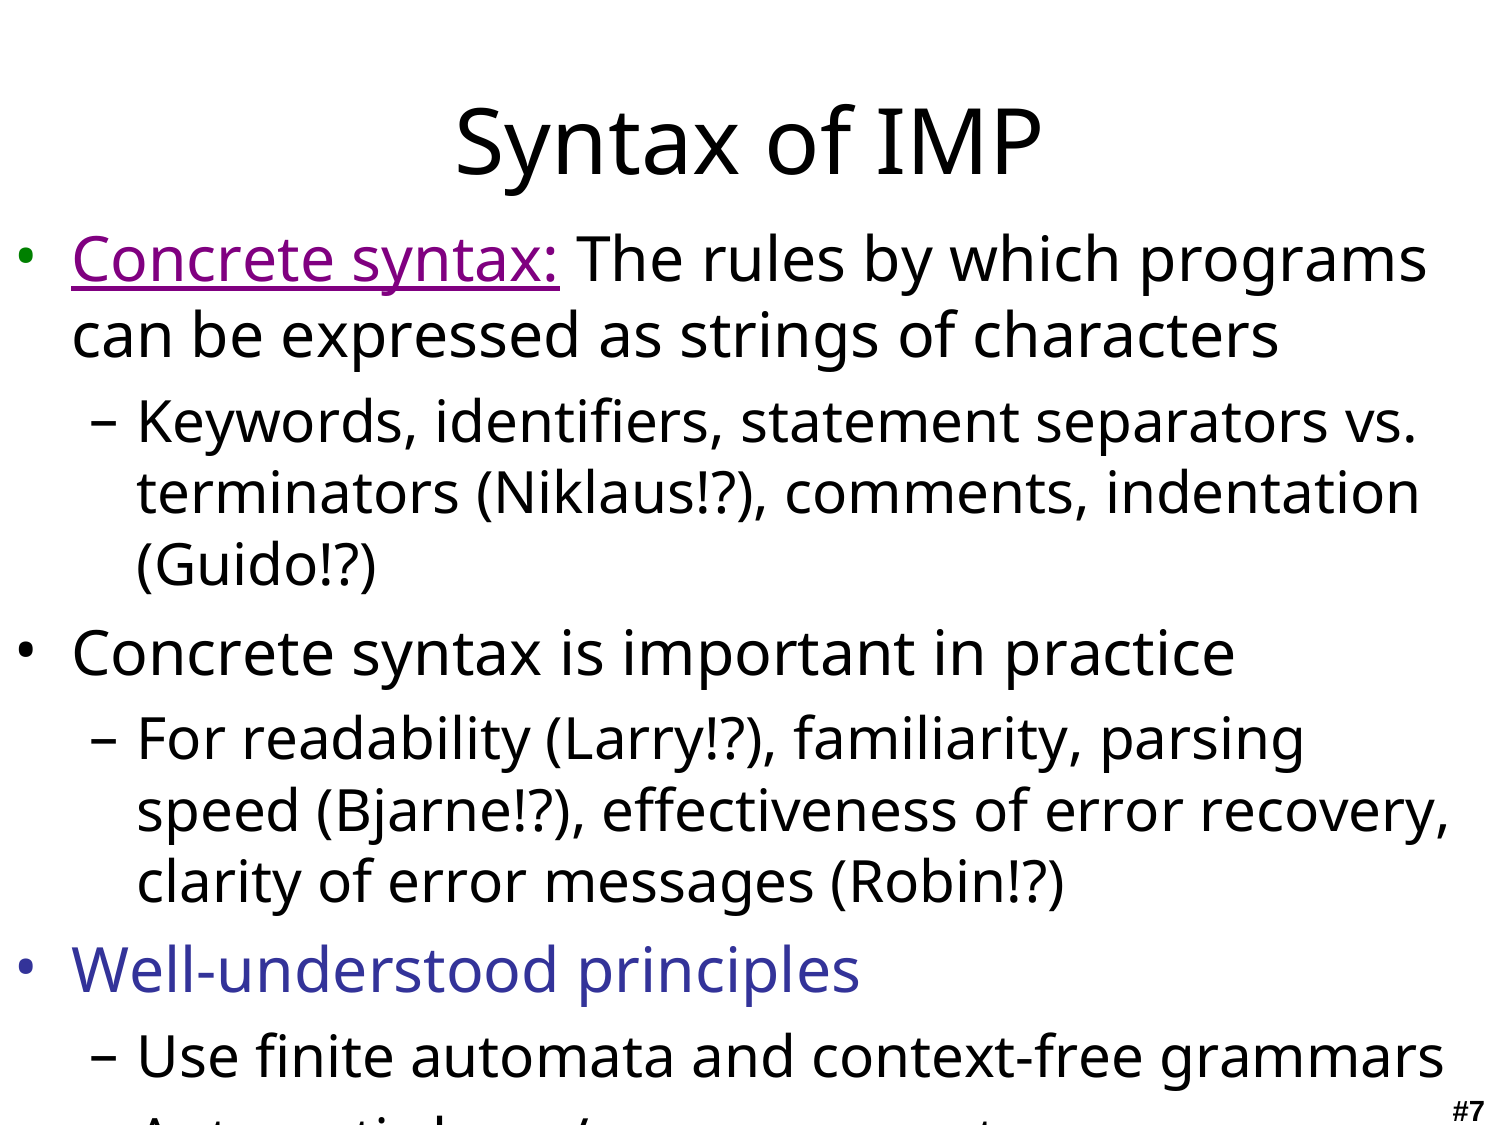

# Syntax of IMP
Concrete syntax: The rules by which programs can be expressed as strings of characters
Keywords, identifiers, statement separators vs. terminators (Niklaus!?), comments, indentation (Guido!?)
Concrete syntax is important in practice
For readability (Larry!?), familiarity, parsing speed (Bjarne!?), effectiveness of error recovery, clarity of error messages (Robin!?)
Well-understood principles
Use finite automata and context-free grammars
Automatic lexer/parser generators
7